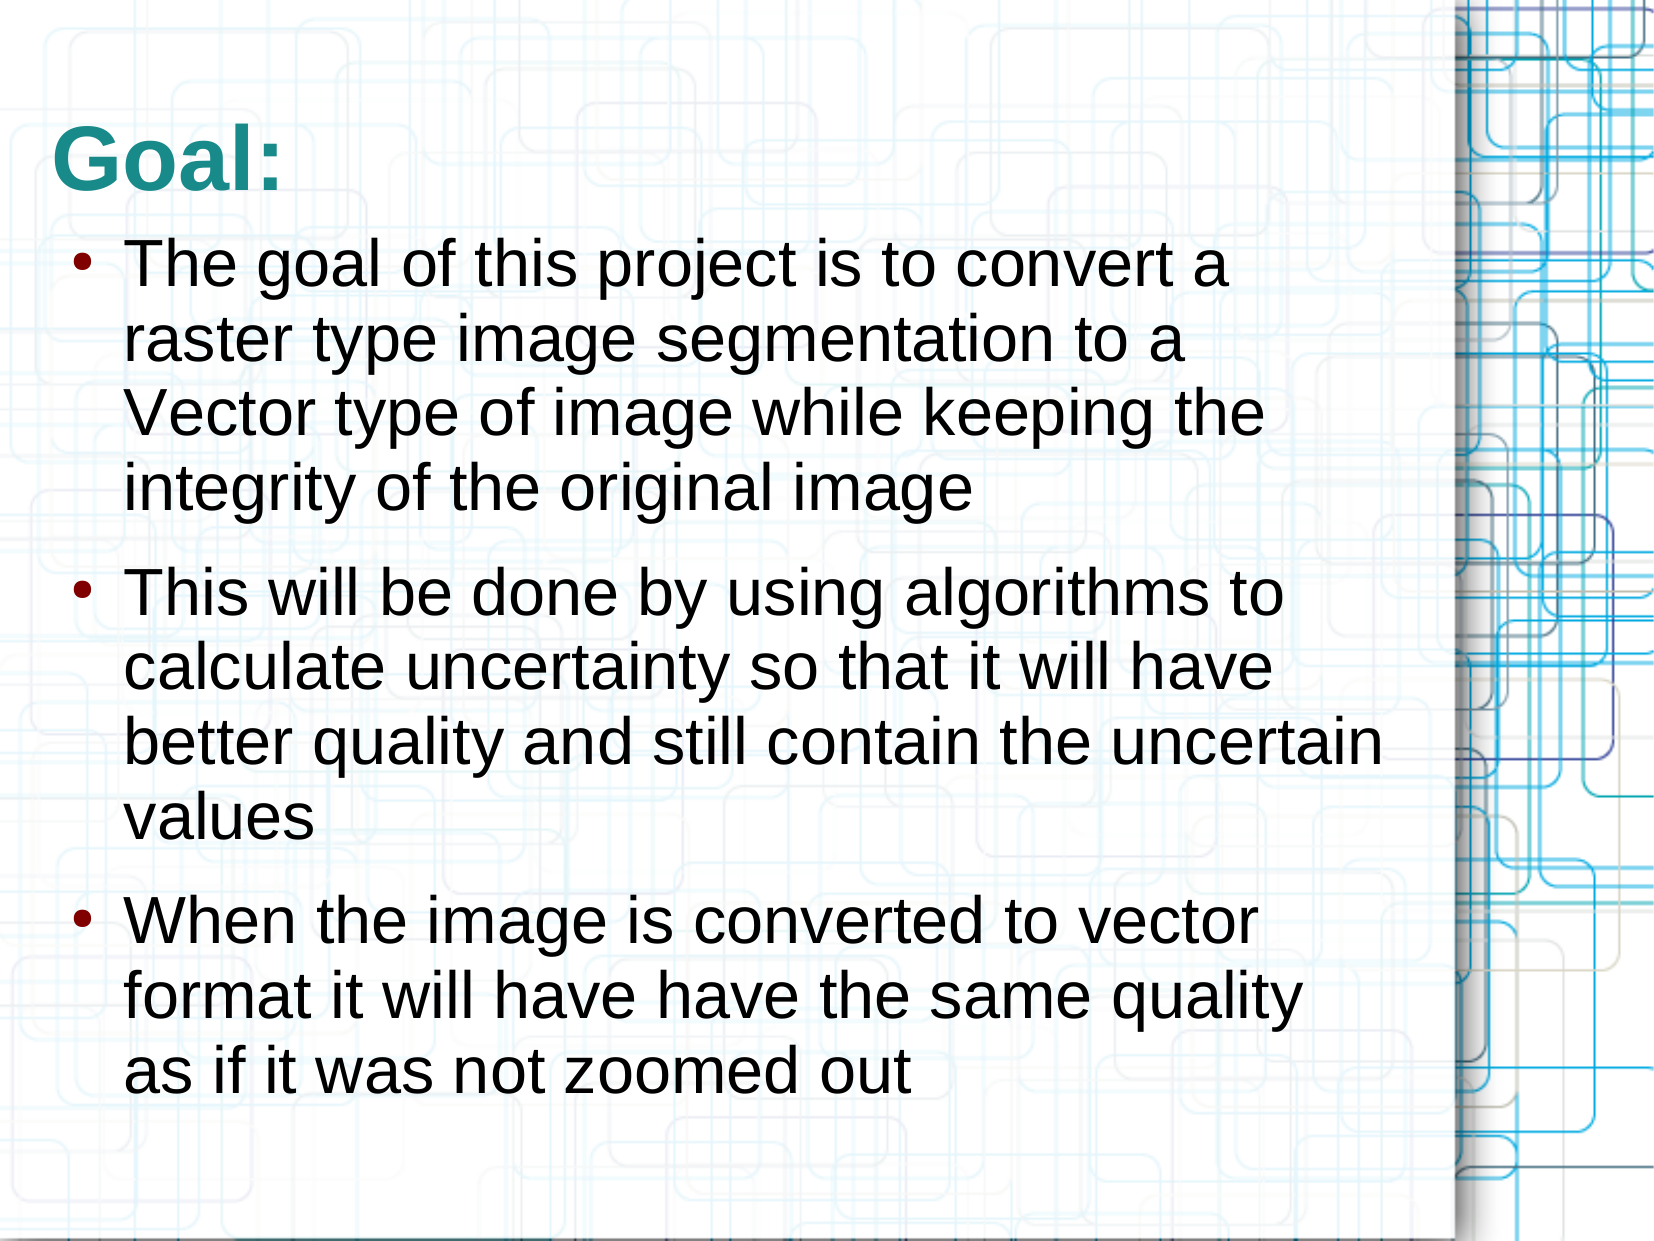

# Goal:
The goal of this project is to convert a raster type image segmentation to a Vector type of image while keeping the integrity of the original image
This will be done by using algorithms to calculate uncertainty so that it will have better quality and still contain the uncertain values
When the image is converted to vector format it will have have the same quality as if it was not zoomed out